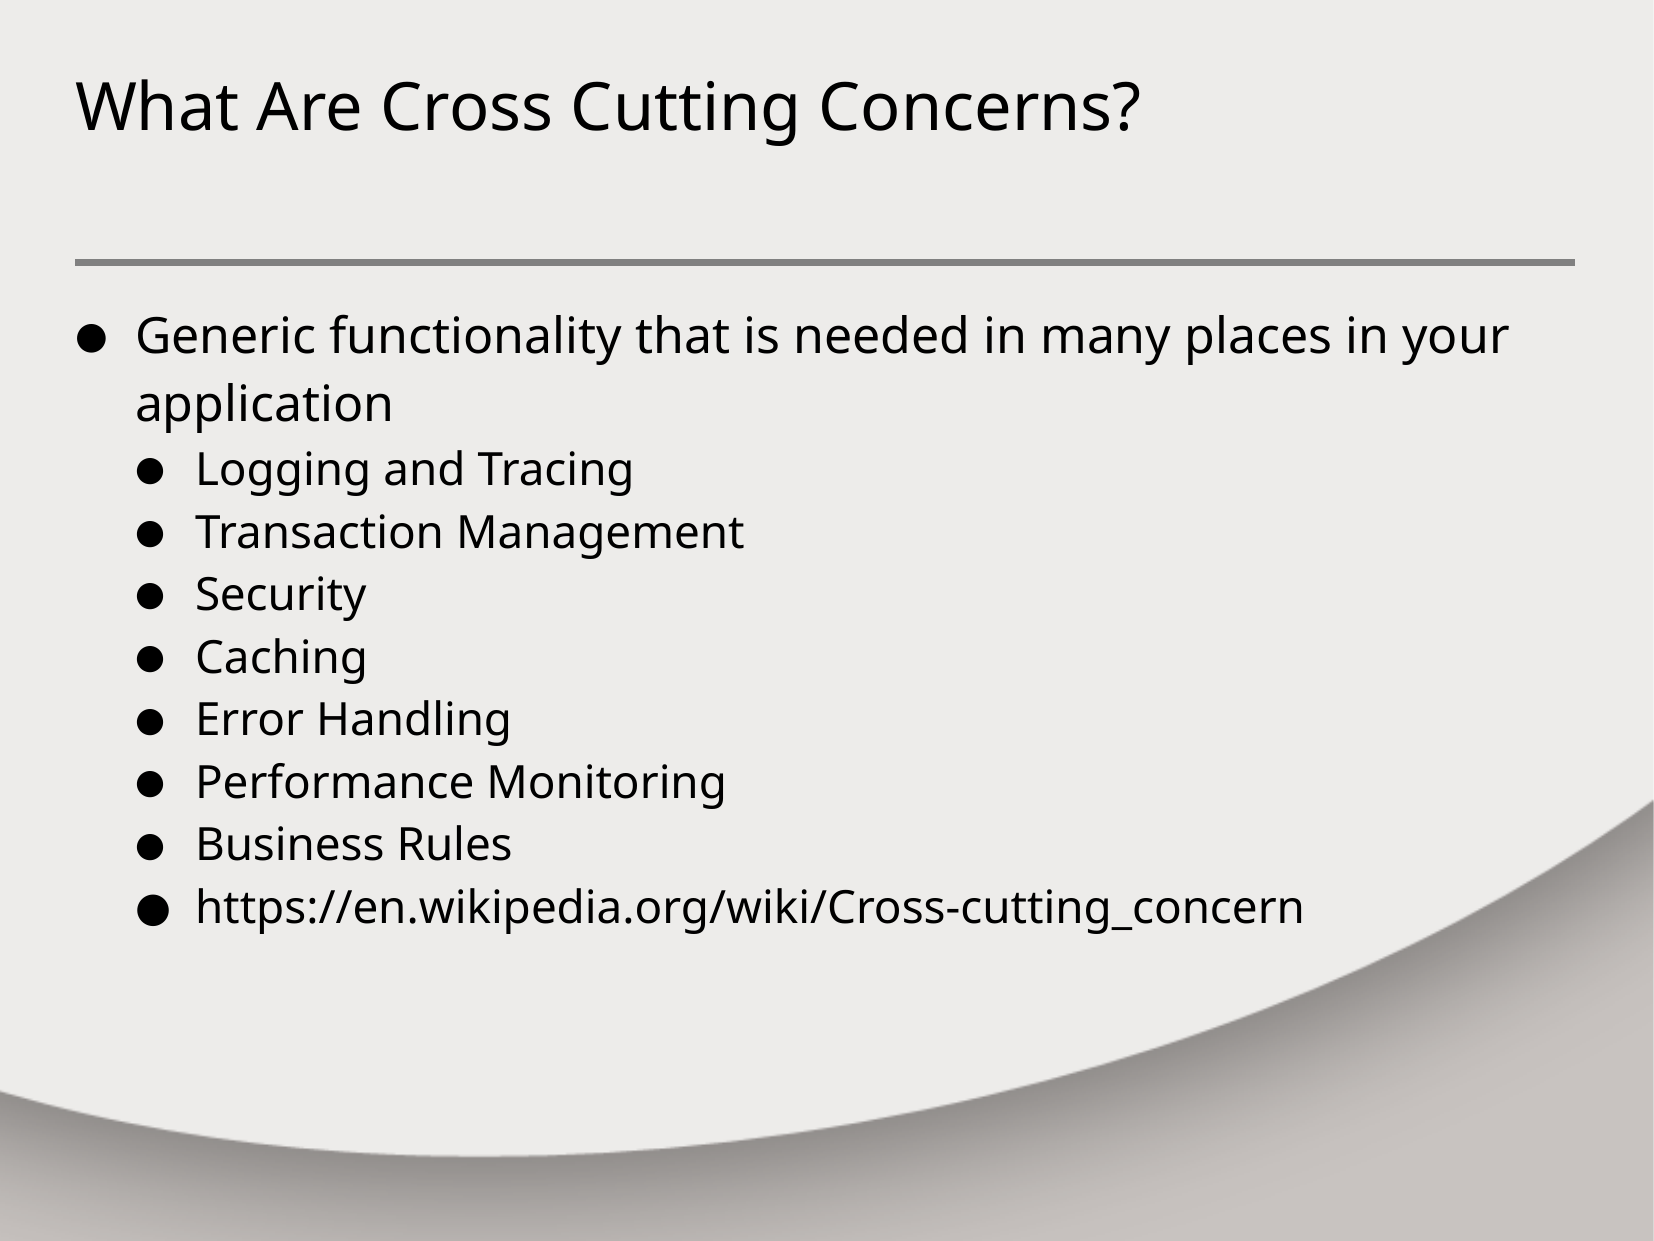

# What Are Cross Cutting Concerns?
Generic functionality that is needed in many places in your application
Logging and Tracing
Transaction Management
Security
Caching
Error Handling
Performance Monitoring
Business Rules
https://en.wikipedia.org/wiki/Cross-cutting_concern